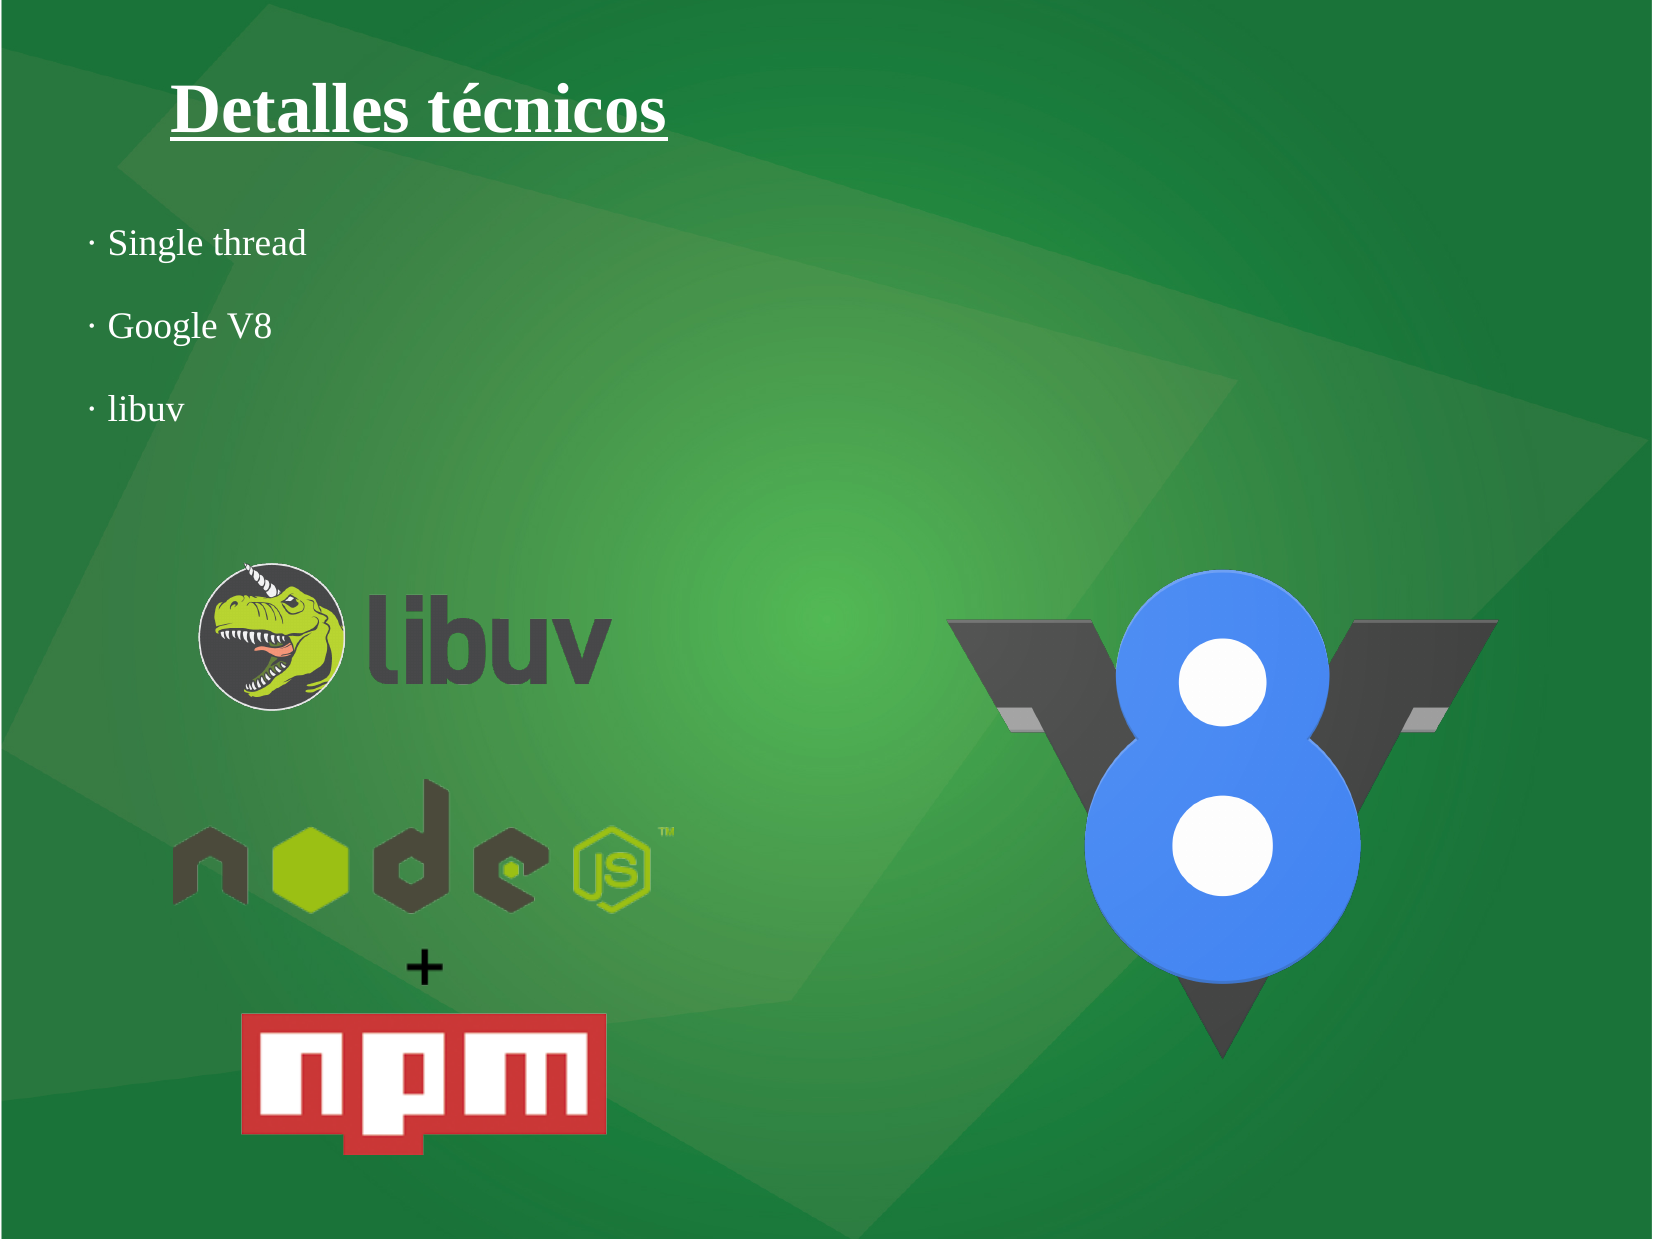

# Detalles técnicos
· Single thread
· Google V8
· libuv